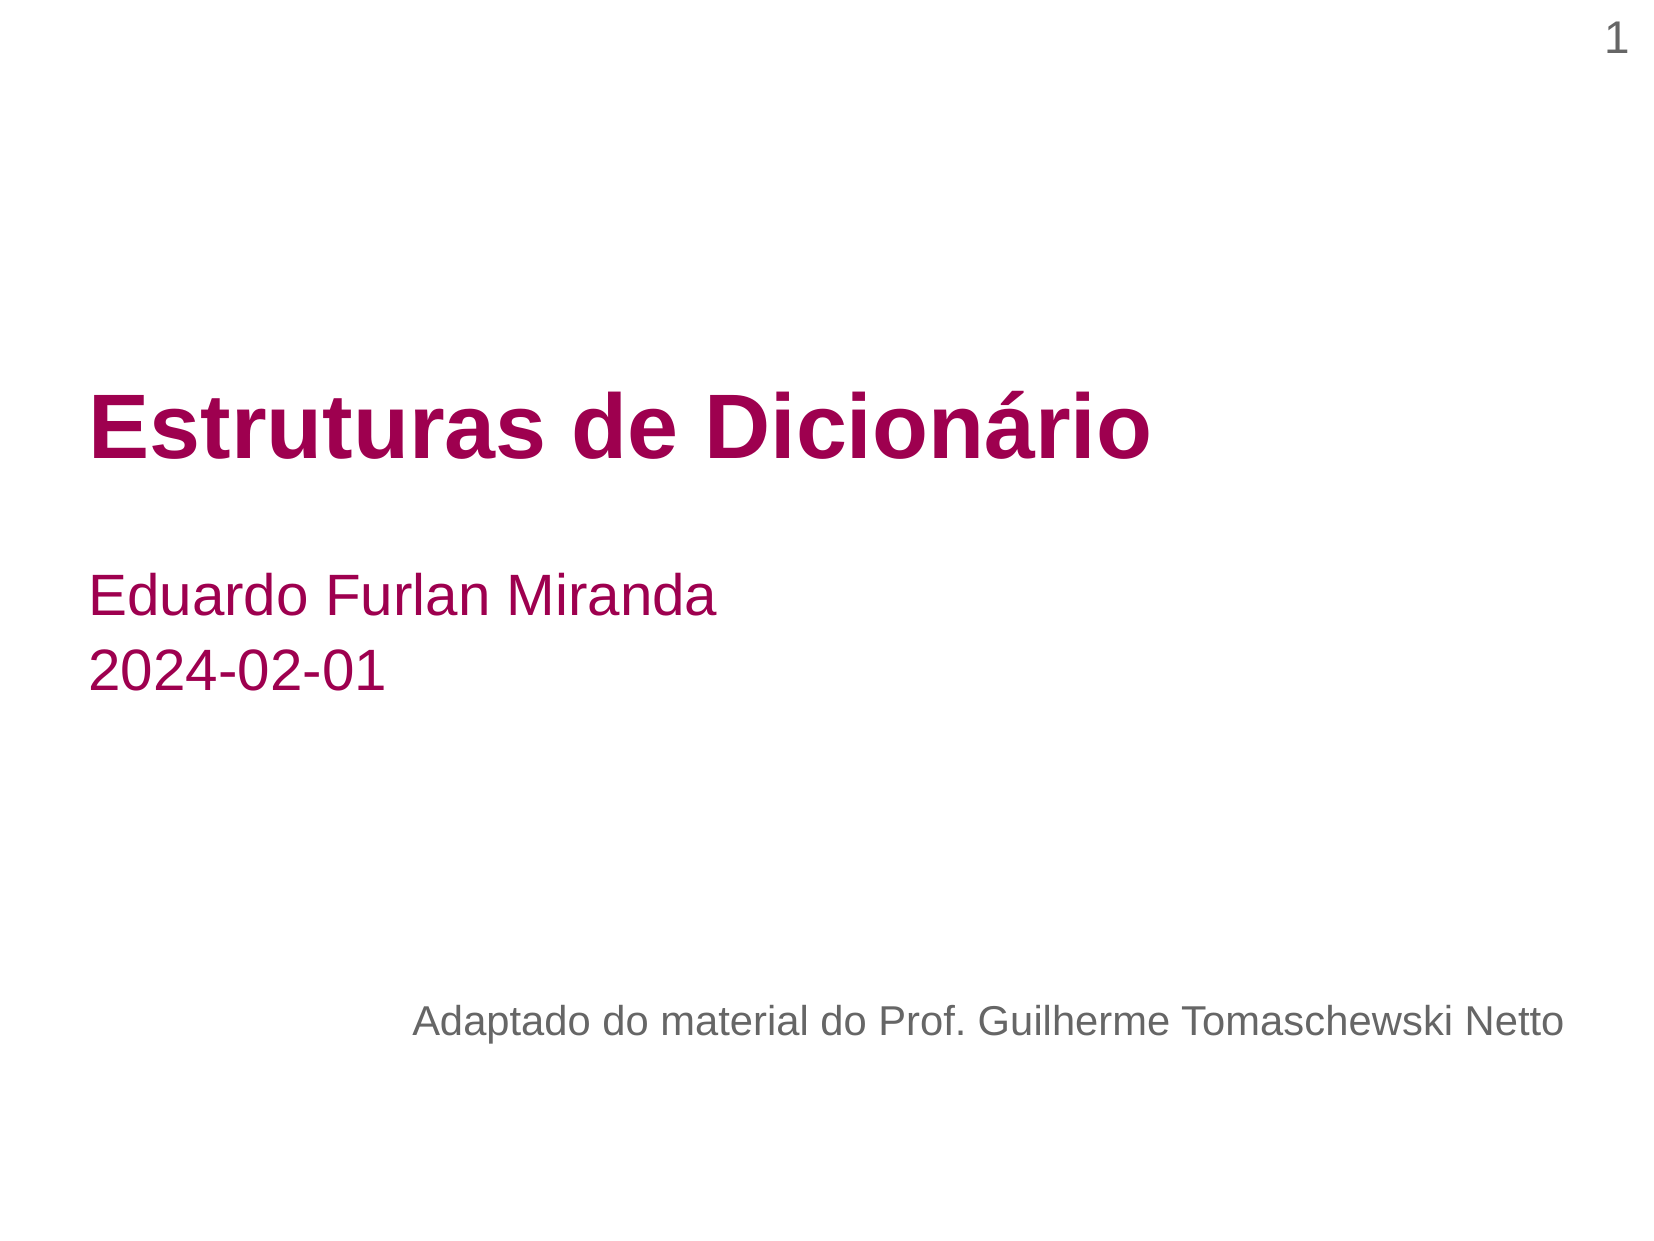

1
# Estruturas de Dicionário Eduardo Furlan Miranda 2024-02-01
Adaptado do material do Prof. Guilherme Tomaschewski Netto